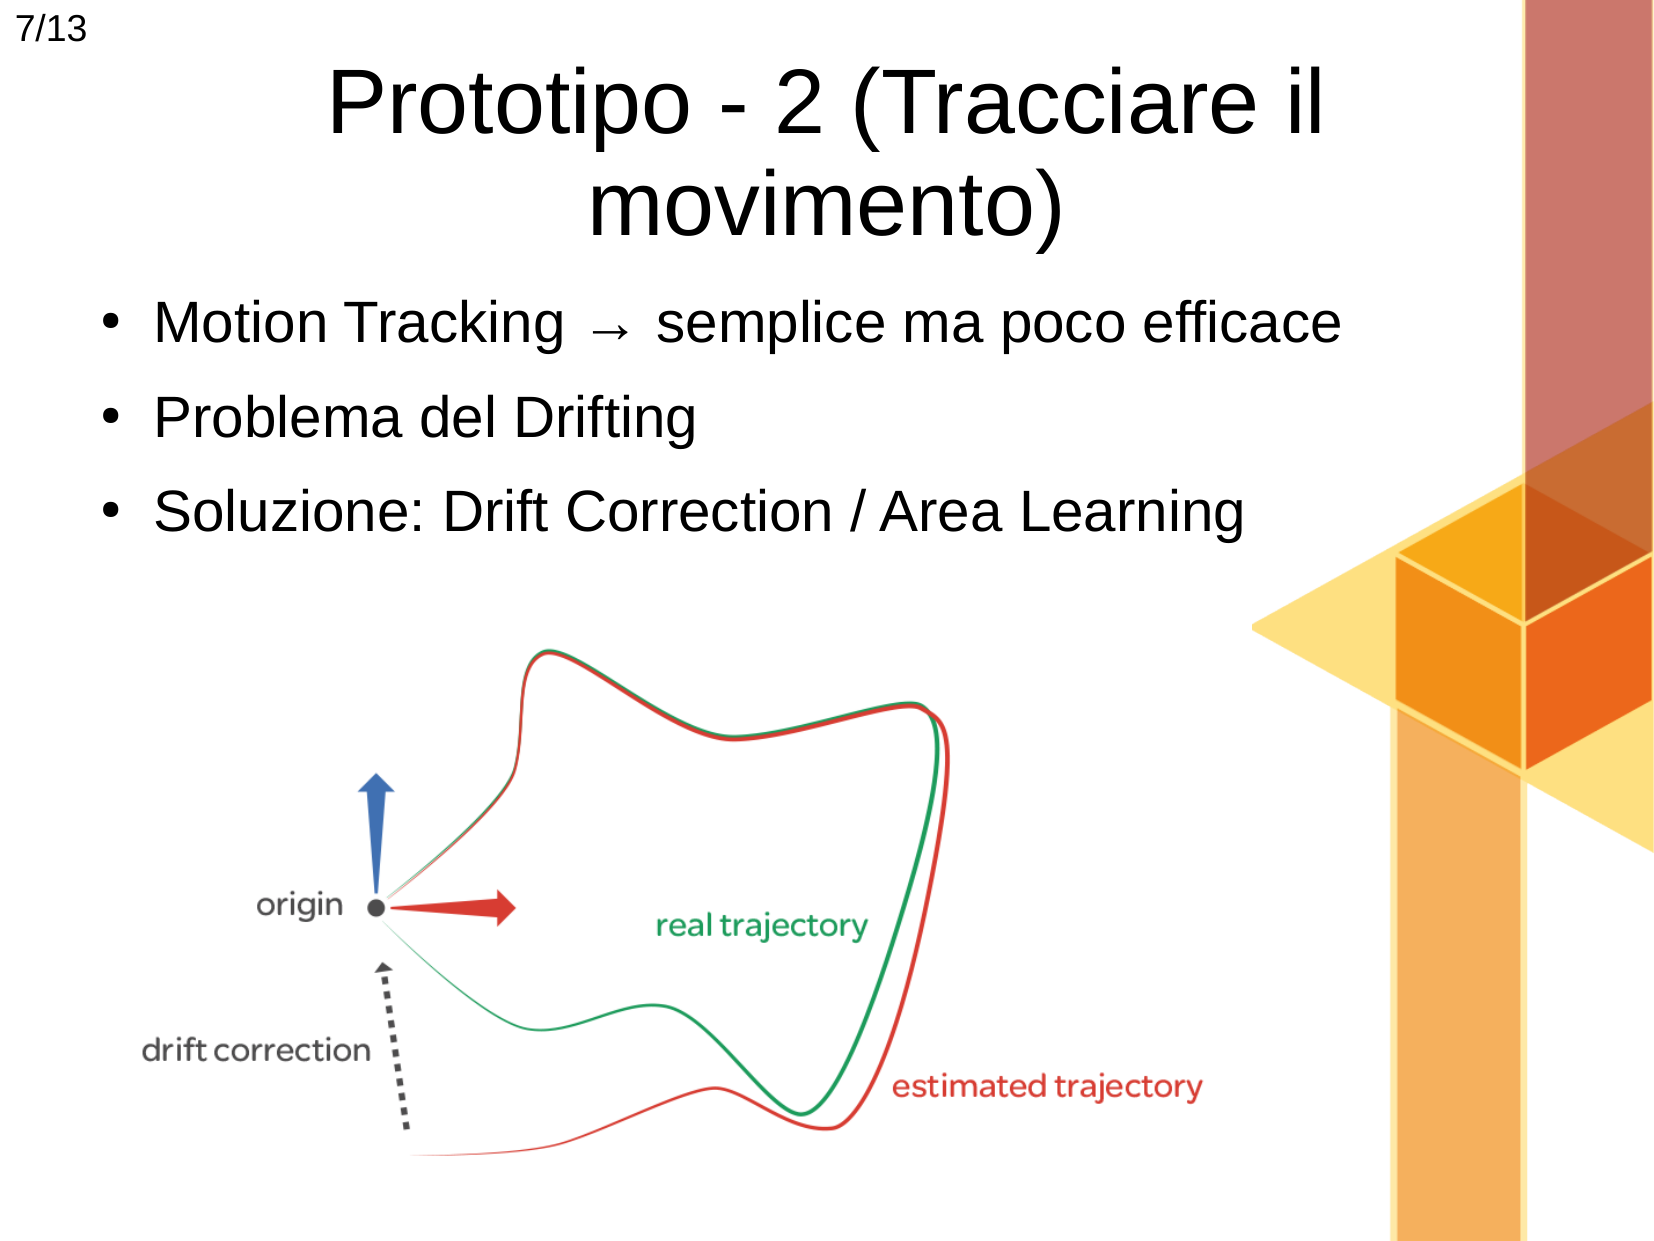

7/13
# Prototipo - 2 (Tracciare il movimento)
Motion Tracking → semplice ma poco efficace
Problema del Drifting
Soluzione: Drift Correction / Area Learning